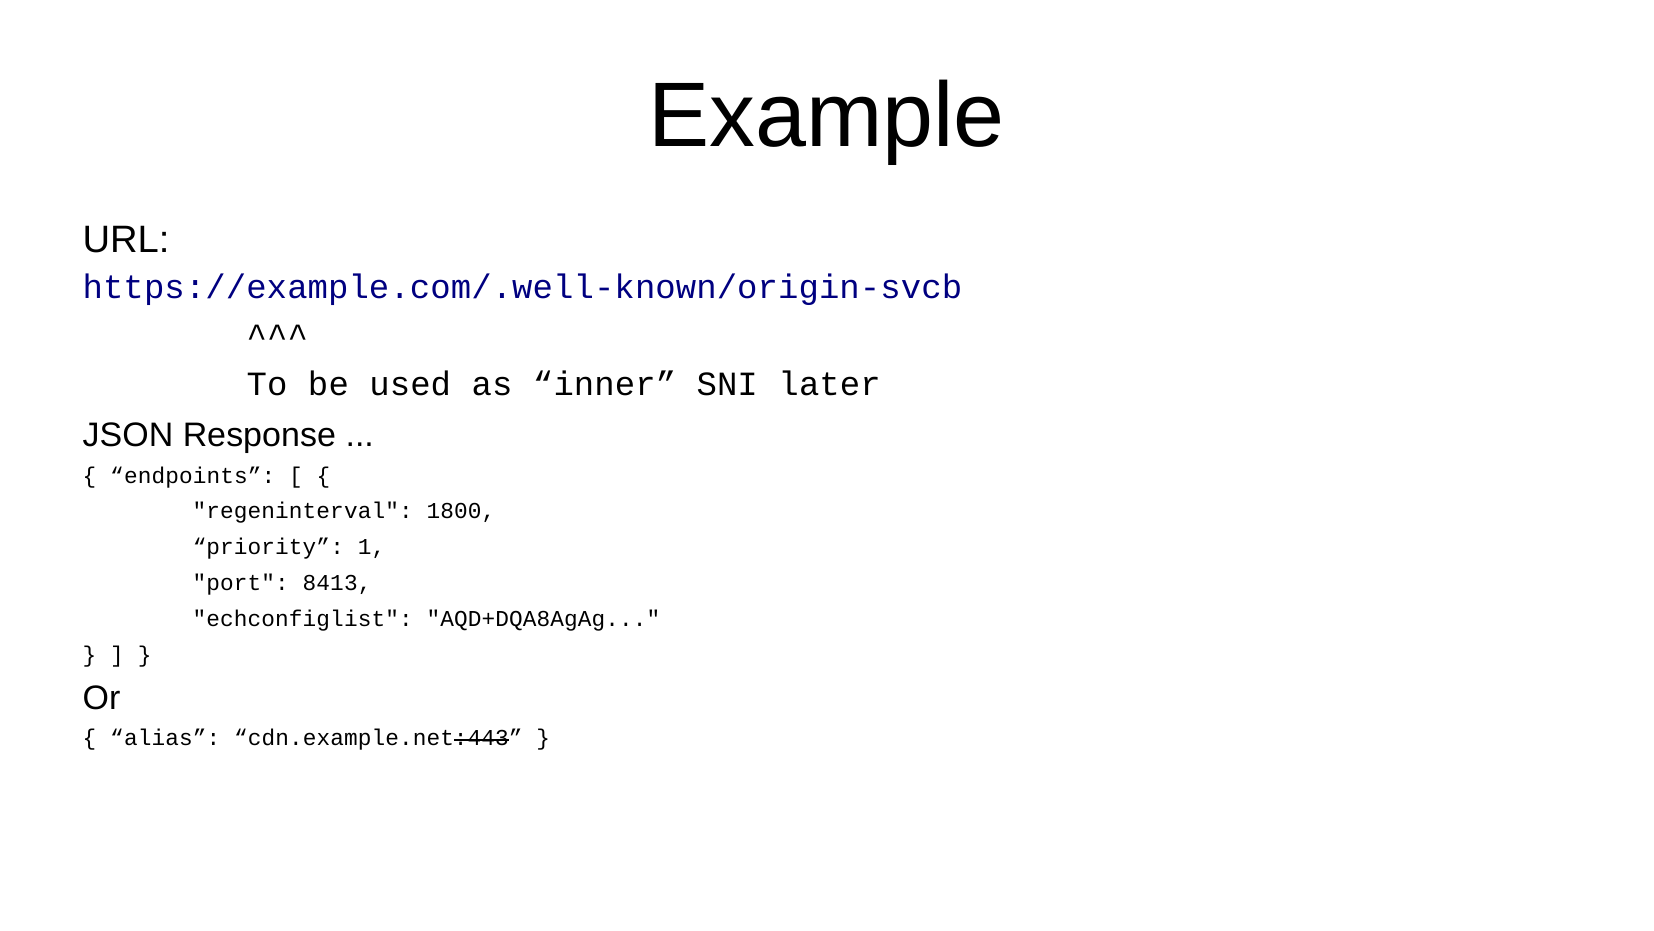

# Example
URL:
https://example.com/.well-known/origin-svcb
 ^^^
 To be used as “inner” SNI later
JSON Response ...
{ “endpoints”: [ {
 "regeninterval": 1800,
 “priority”: 1,
 "port": 8413,
 "echconfiglist": "AQD+DQA8AgAg..."
} ] }
Or
{ “alias”: “cdn.example.net:443” }